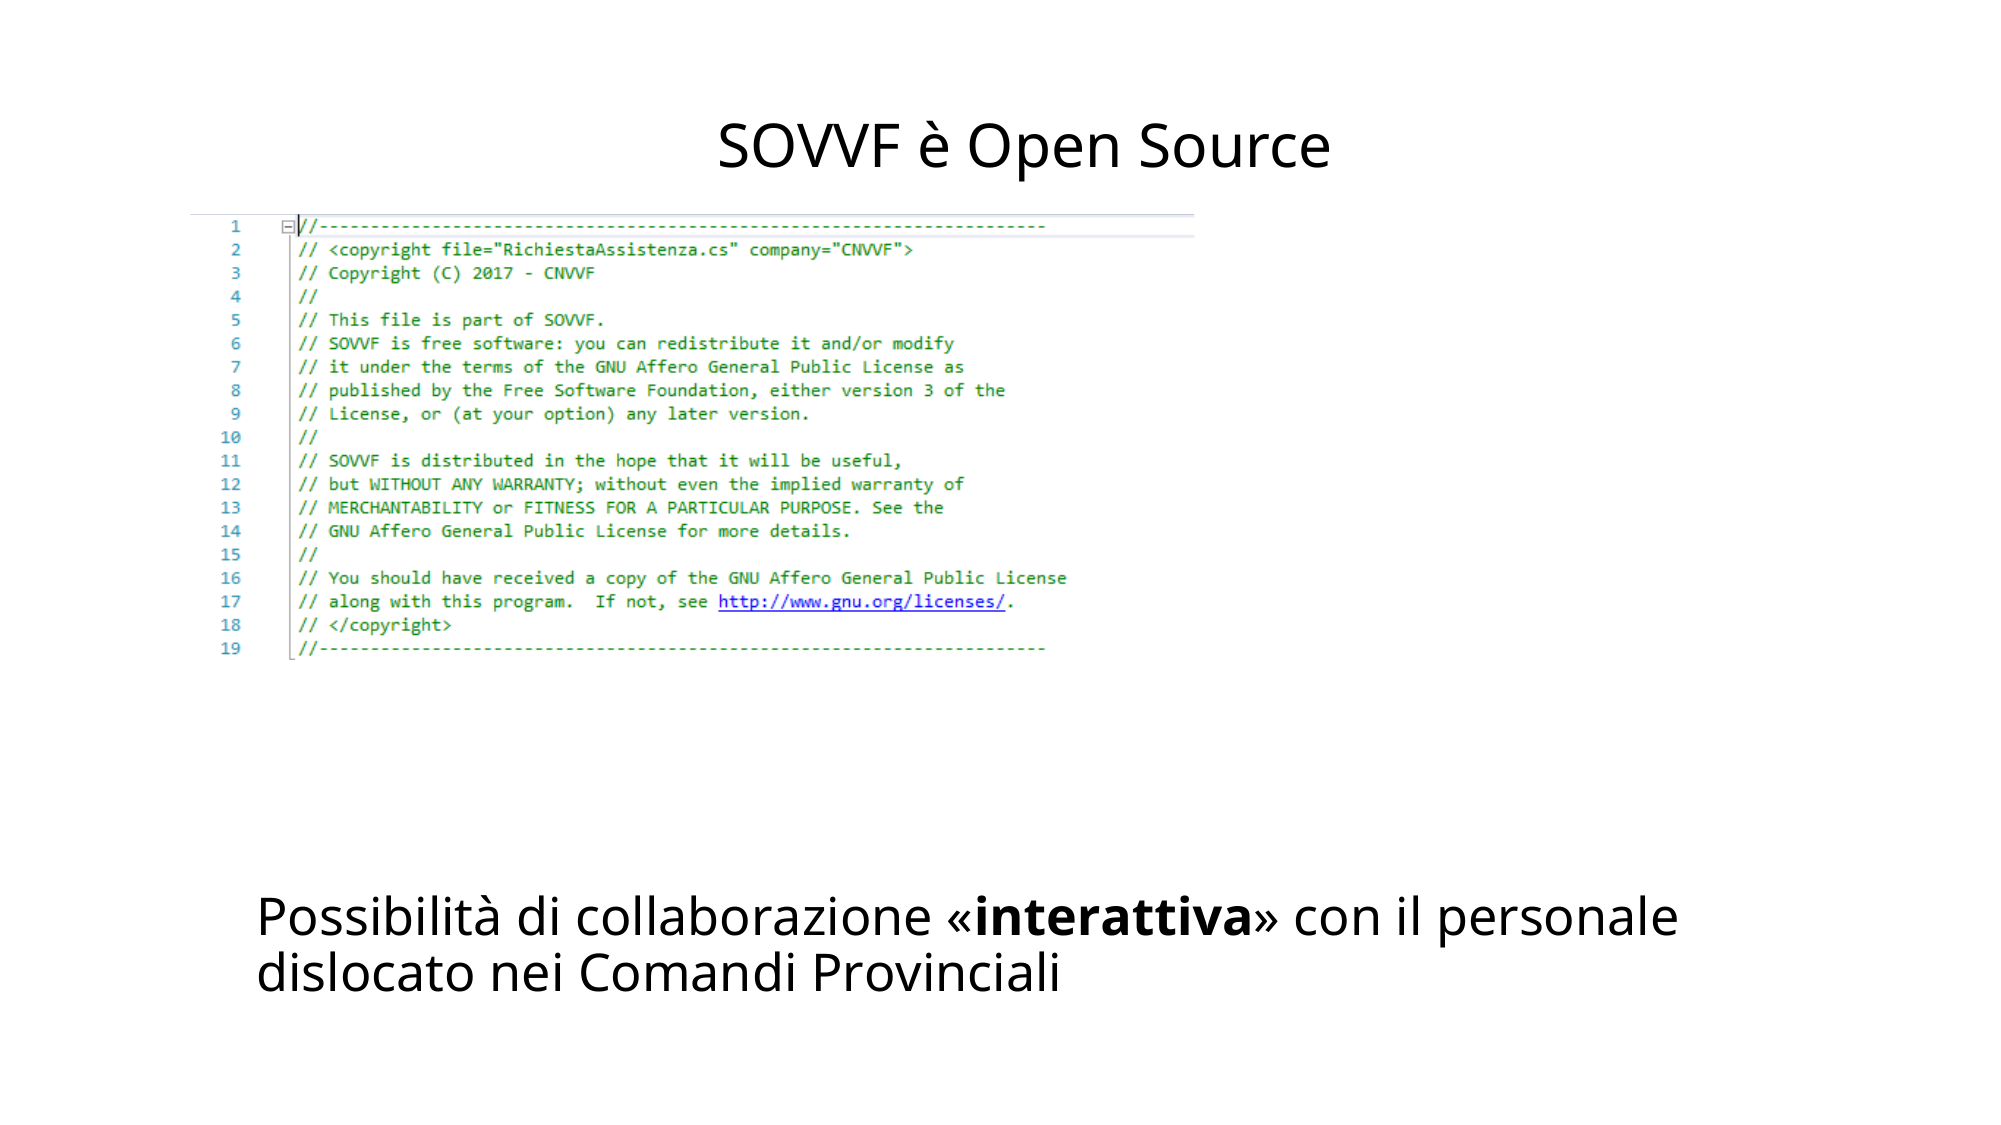

SOVVF è Open Source
Possibilità di collaborazione «interattiva» con il personale dislocato nei Comandi Provinciali